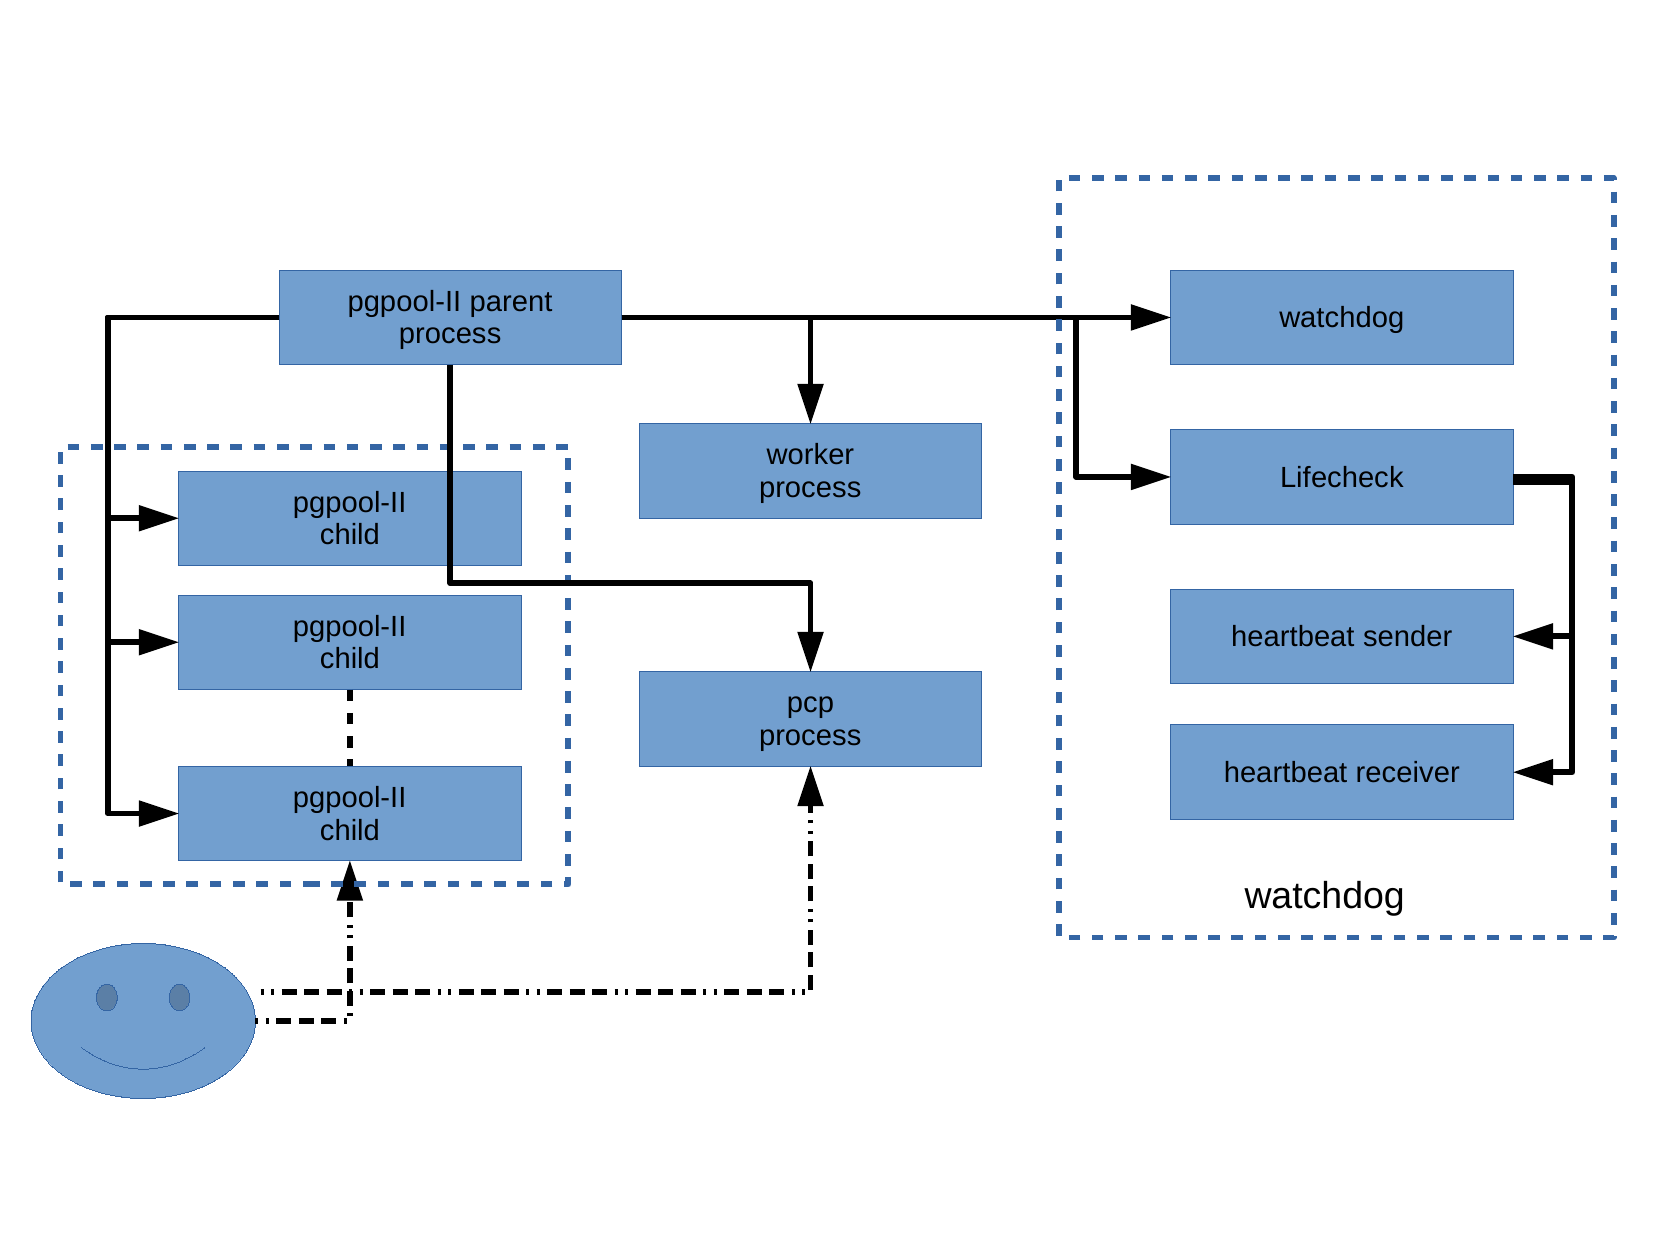

pgpool-II parent
process
watchdog
worker
process
Lifecheck
pgpool-II
child
heartbeat sender
pgpool-II
child
pcp
process
heartbeat receiver
pgpool-II
child
watchdog